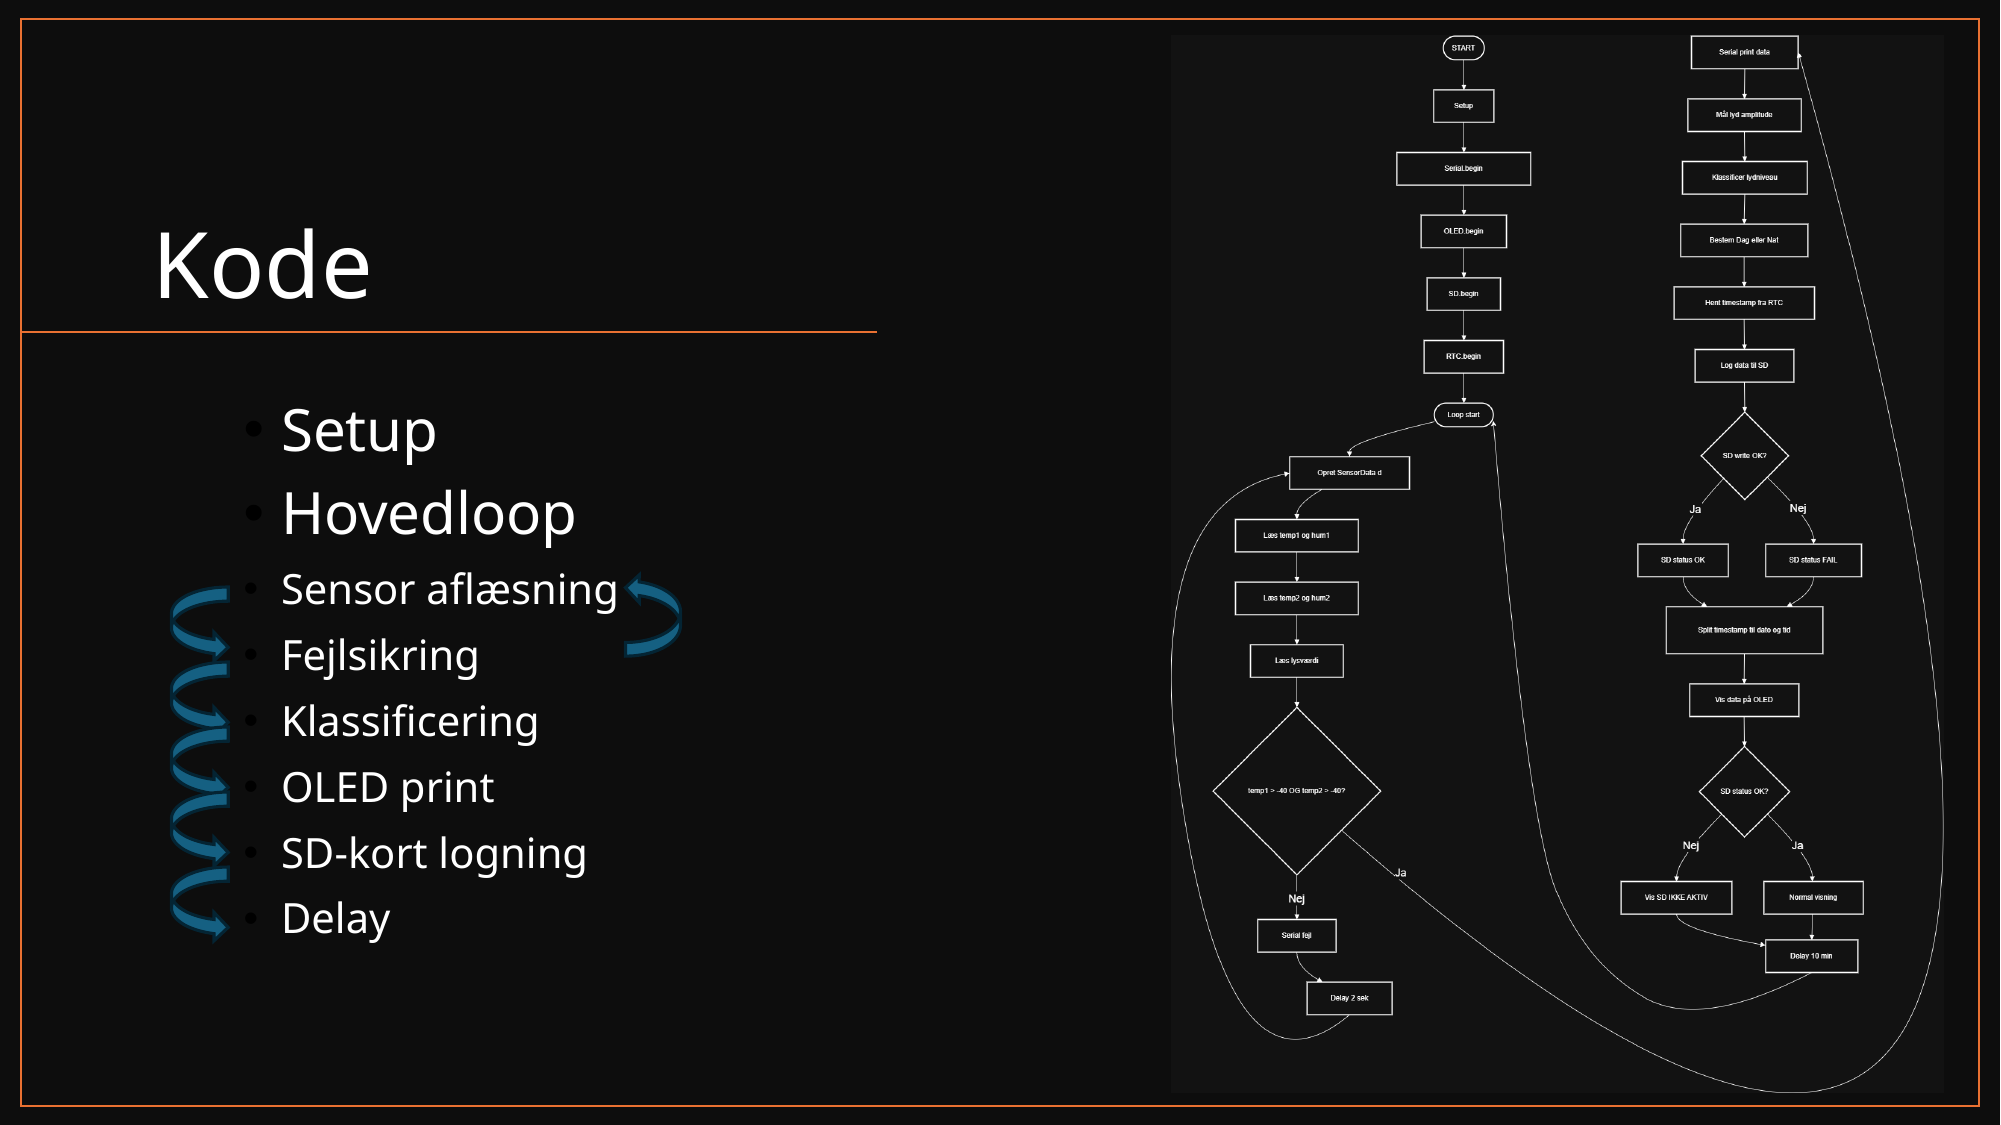

# Kode
Setup
Hovedloop
Sensor aflæsning
Fejlsikring
Klassificering
OLED print
SD-kort logning
Delay